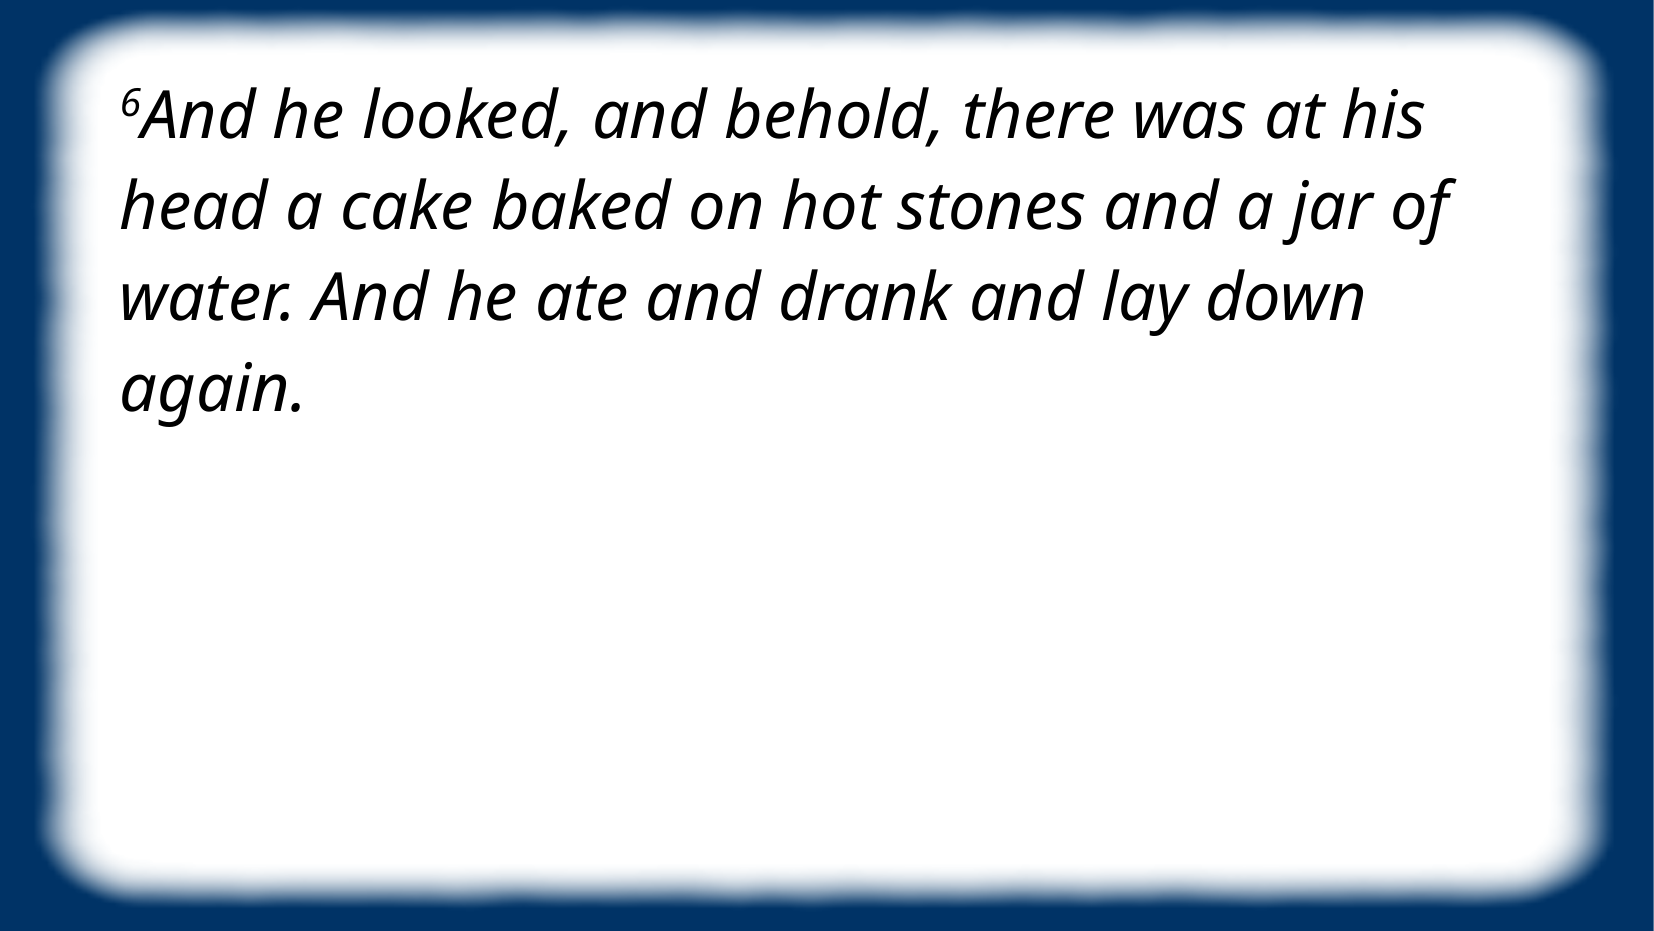

6And he looked, and behold, there was at his head a cake baked on hot stones and a jar of water. And he ate and drank and lay down again.